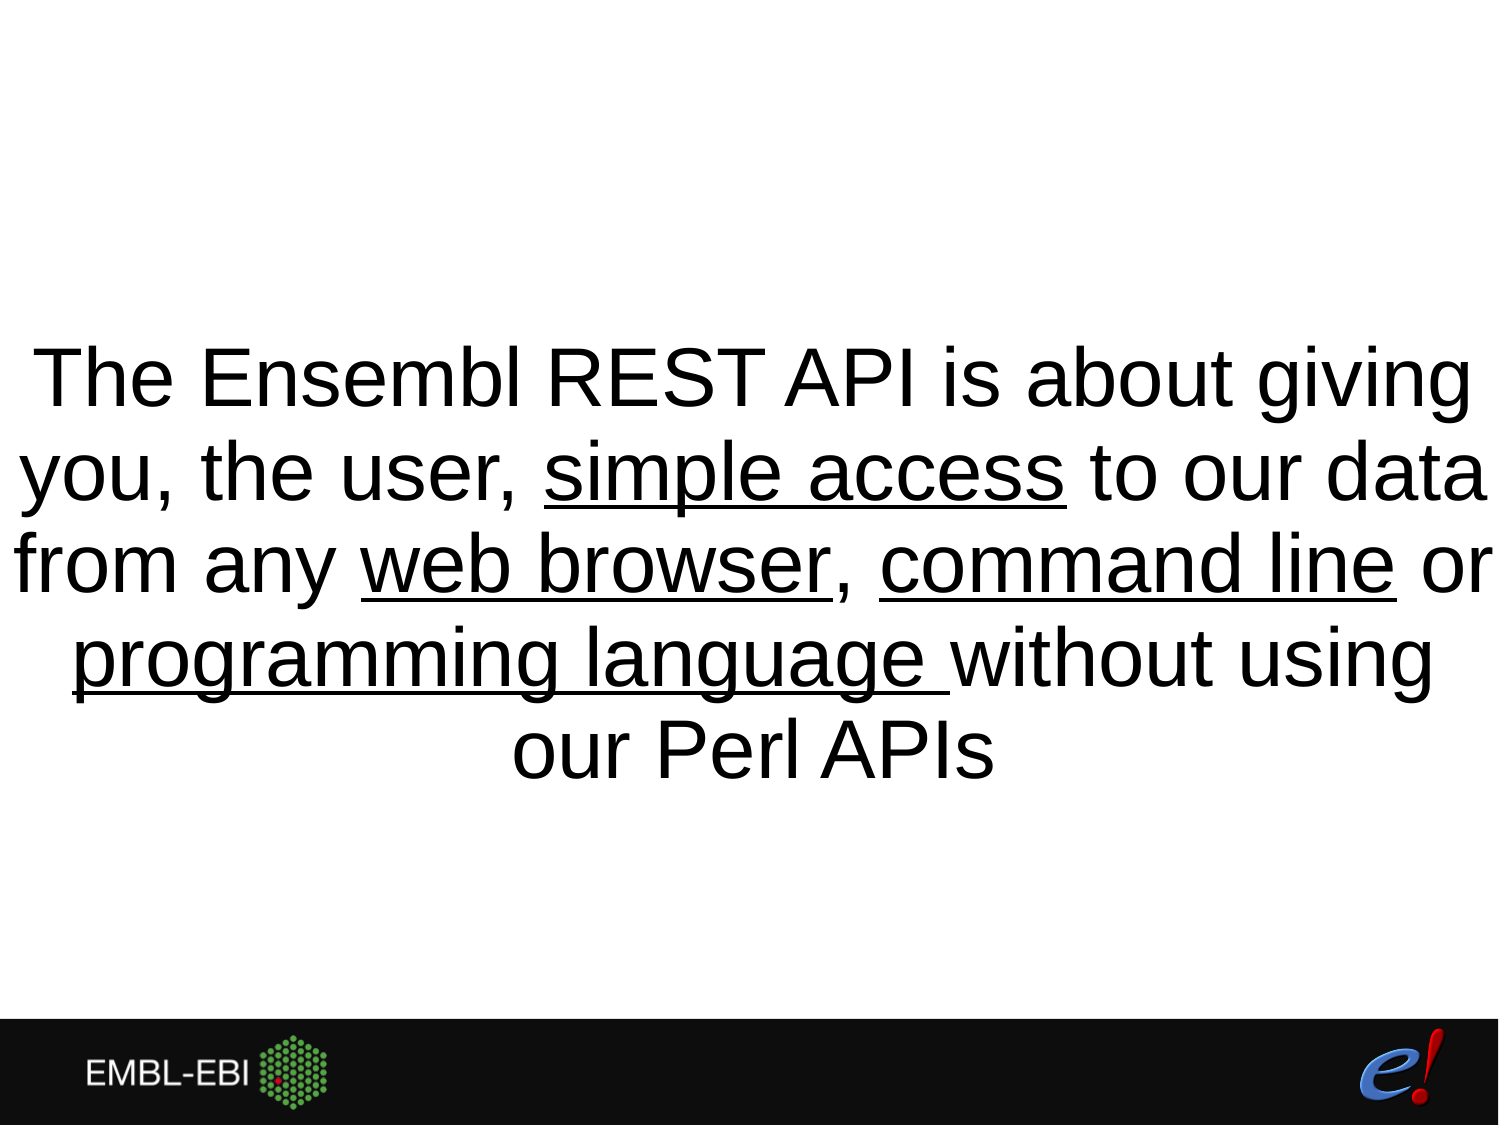

The Ensembl REST API is about giving you, the user, simple access to our data from any web browser, command line or programming language without using our Perl APIs